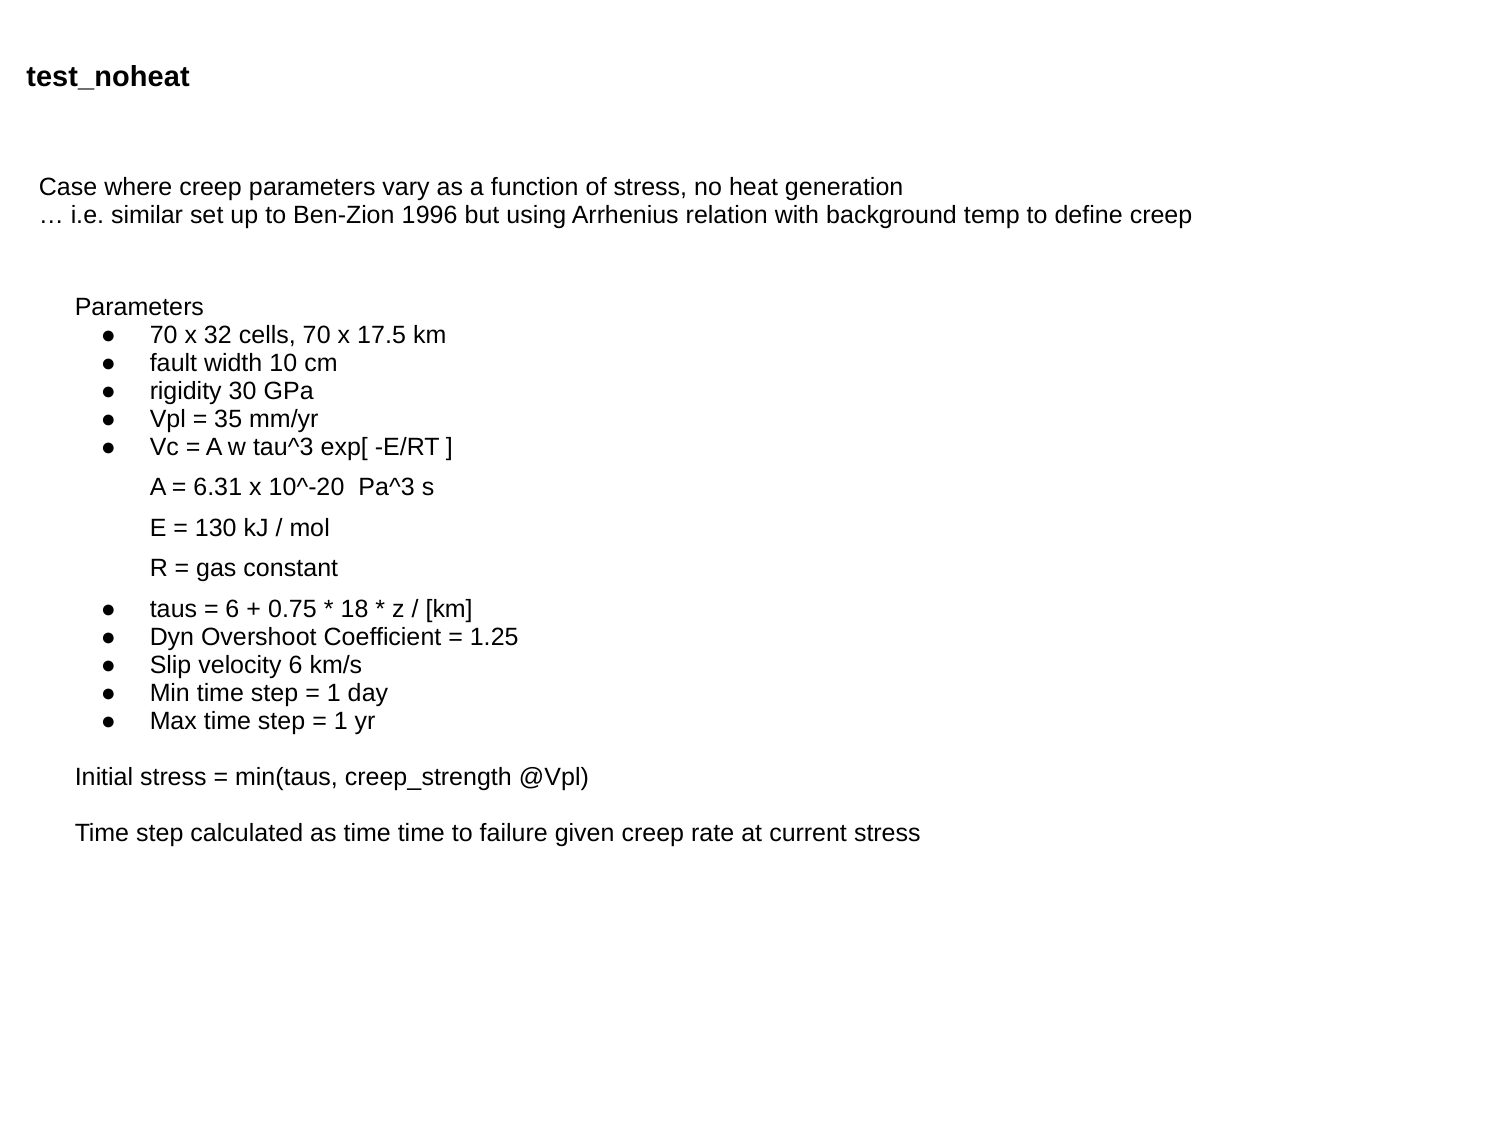

# test_noheat
Case where creep parameters vary as a function of stress, no heat generation
… i.e. similar set up to Ben-Zion 1996 but using Arrhenius relation with background temp to define creep
Parameters
70 x 32 cells, 70 x 17.5 km
fault width 10 cm
rigidity 30 GPa
Vpl = 35 mm/yr
Vc = A w tau^3 exp[ -E/RT ]
	A = 6.31 x 10^-20 Pa^3 s
	E = 130 kJ / mol
	R = gas constant
taus = 6 + 0.75 * 18 * z / [km]
Dyn Overshoot Coefficient = 1.25
Slip velocity 6 km/s
Min time step = 1 day
Max time step = 1 yr
Initial stress = min(taus, creep_strength @Vpl)
Time step calculated as time time to failure given creep rate at current stress